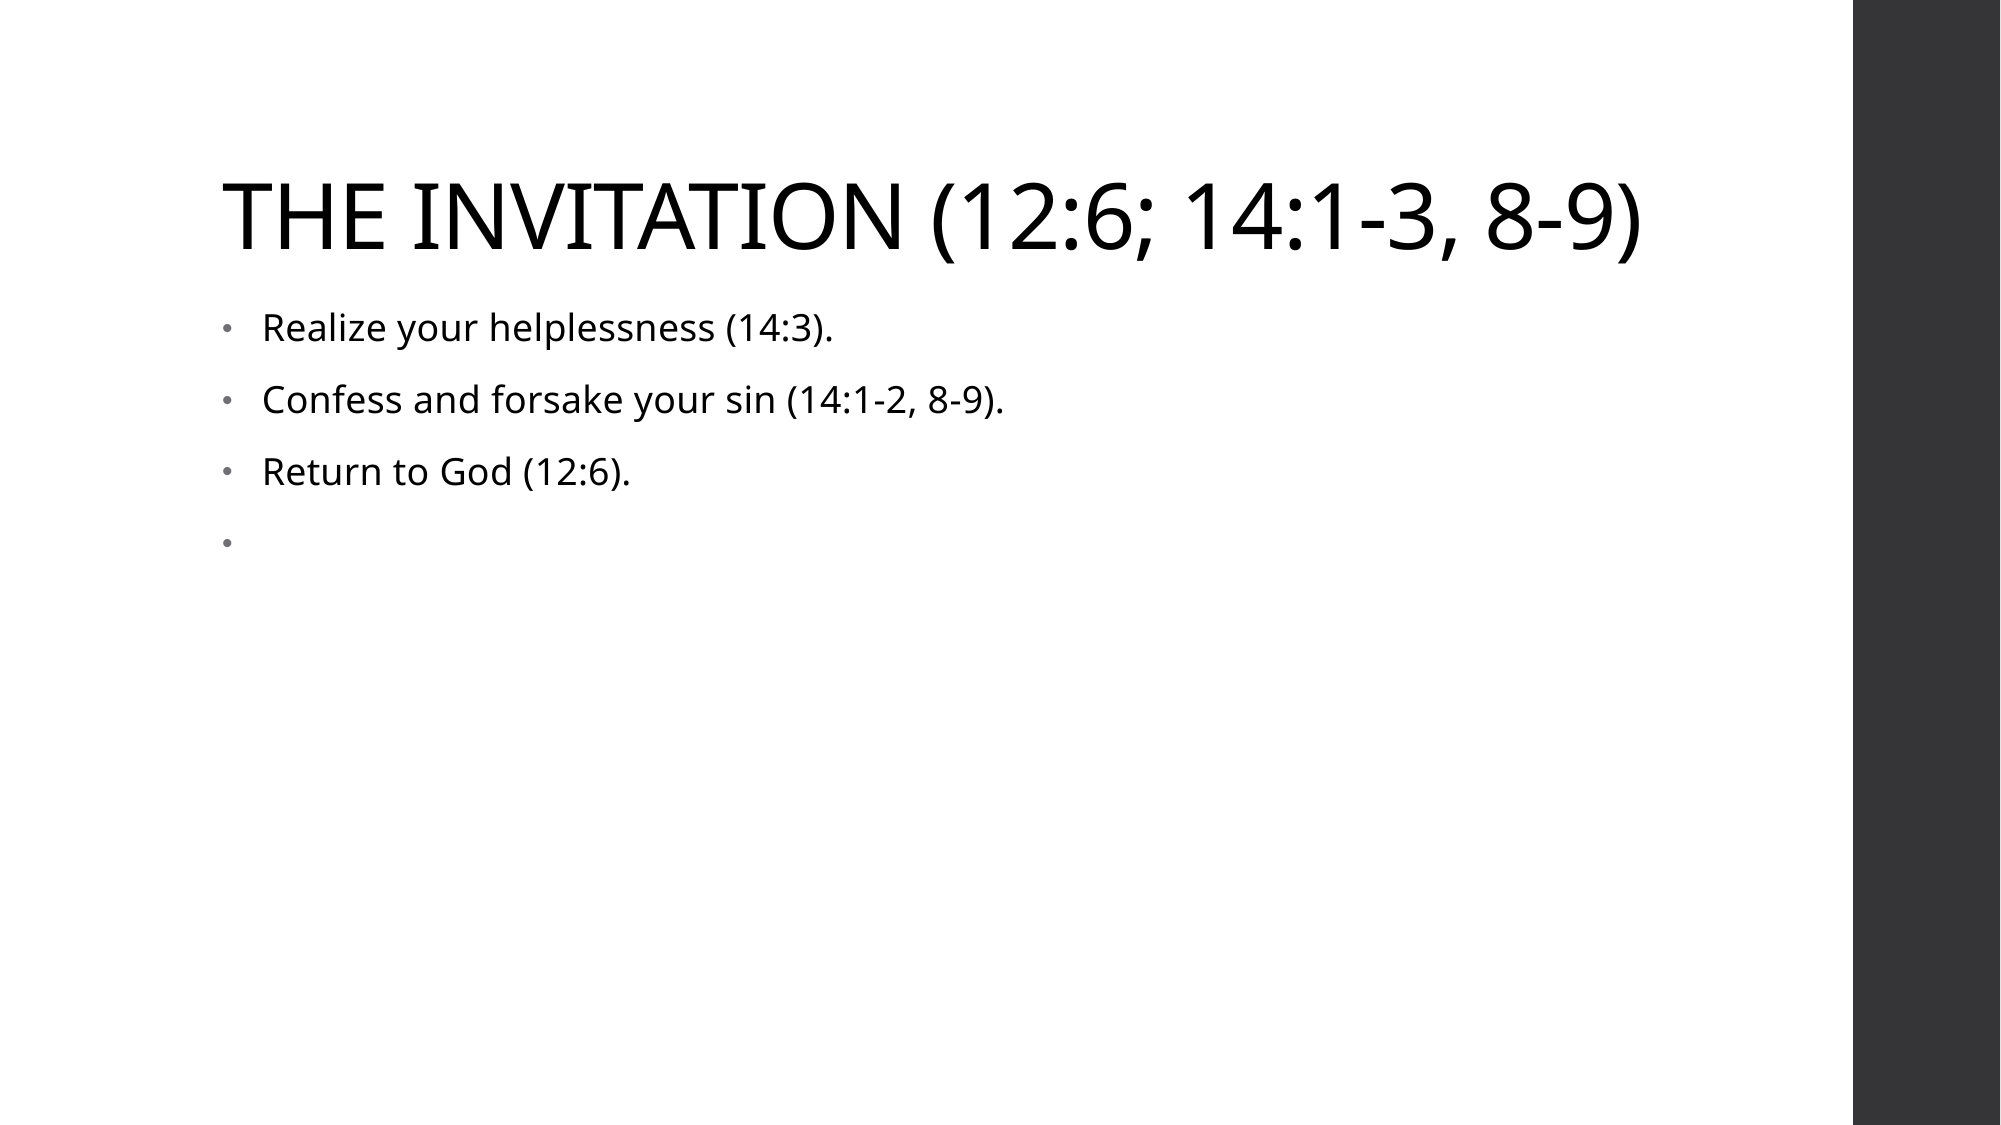

# THE INVITATION (12:6; 14:1-3, 8-9)
 Realize your helplessness (14:3).
 Confess and forsake your sin (14:1-2, 8-9).
 Return to God (12:6).